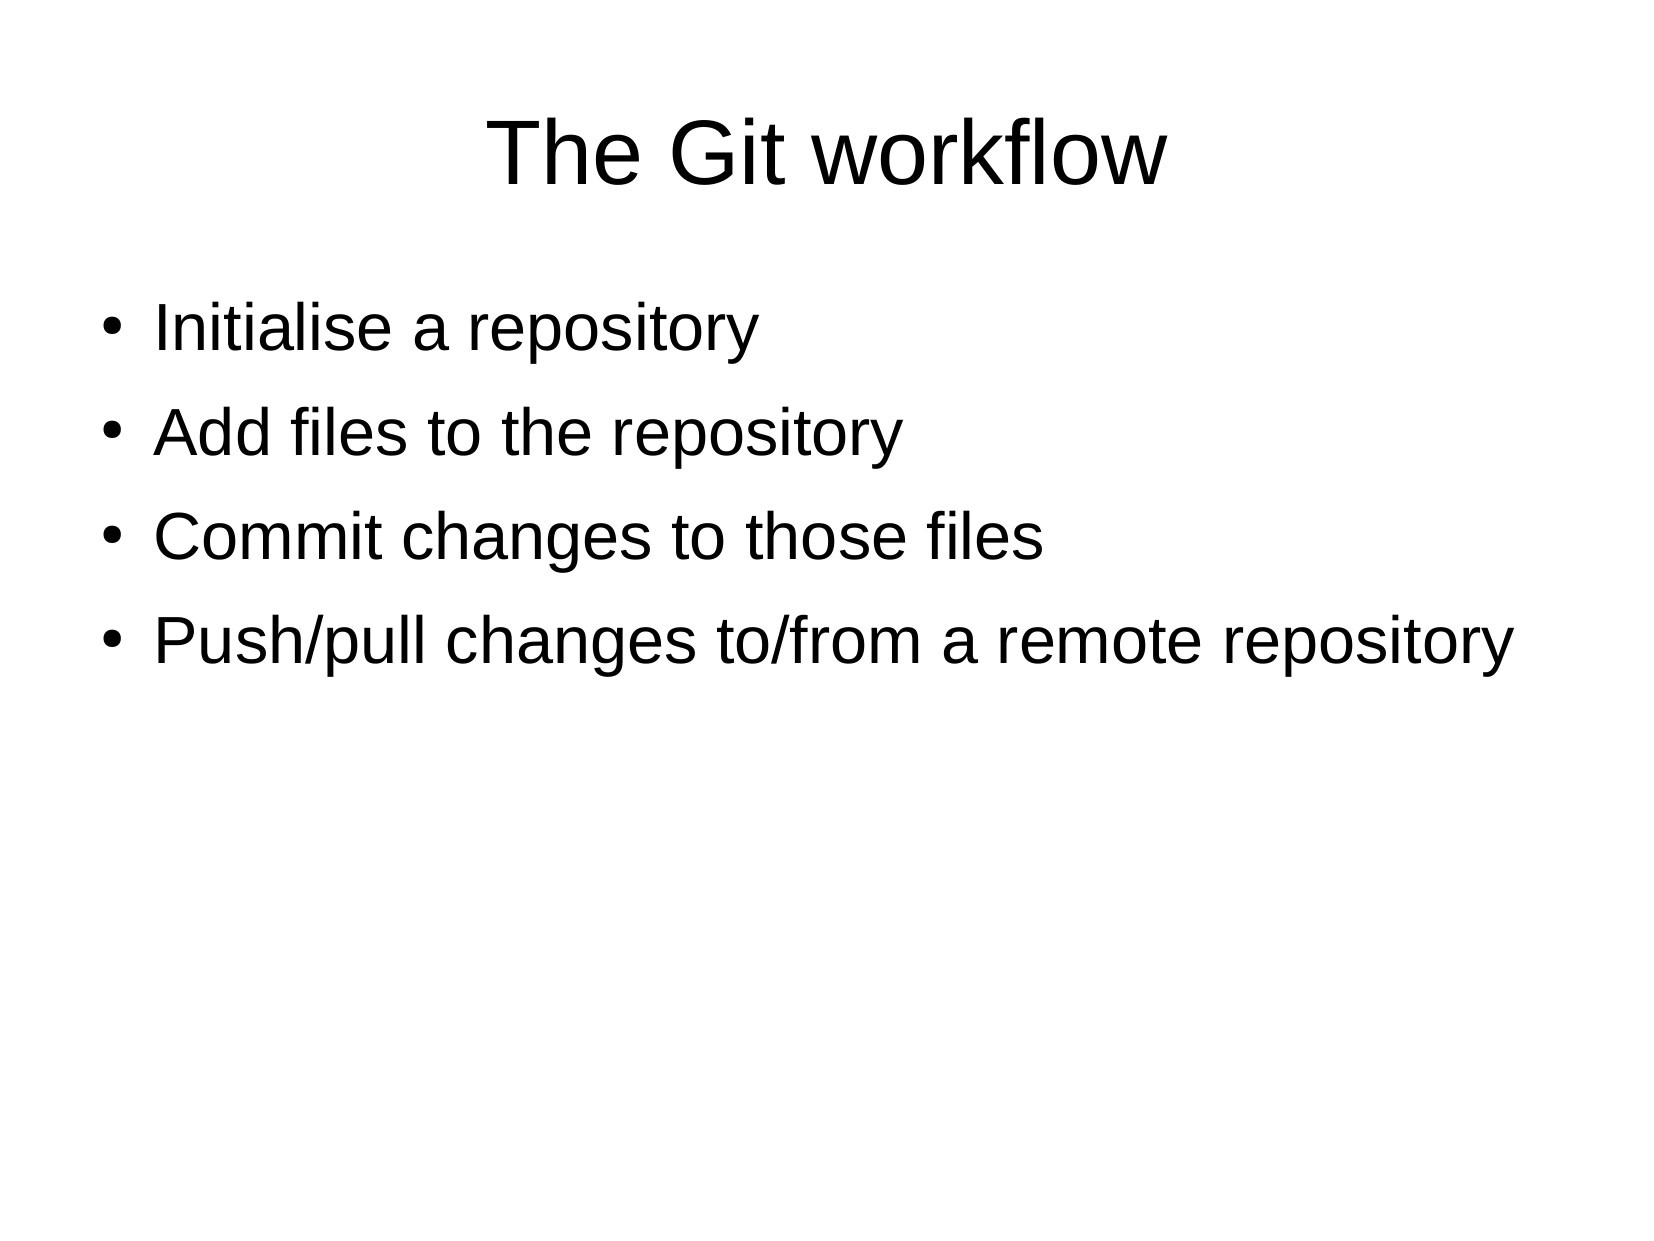

# The Git workflow
Initialise a repository
Add files to the repository
Commit changes to those files
Push/pull changes to/from a remote repository